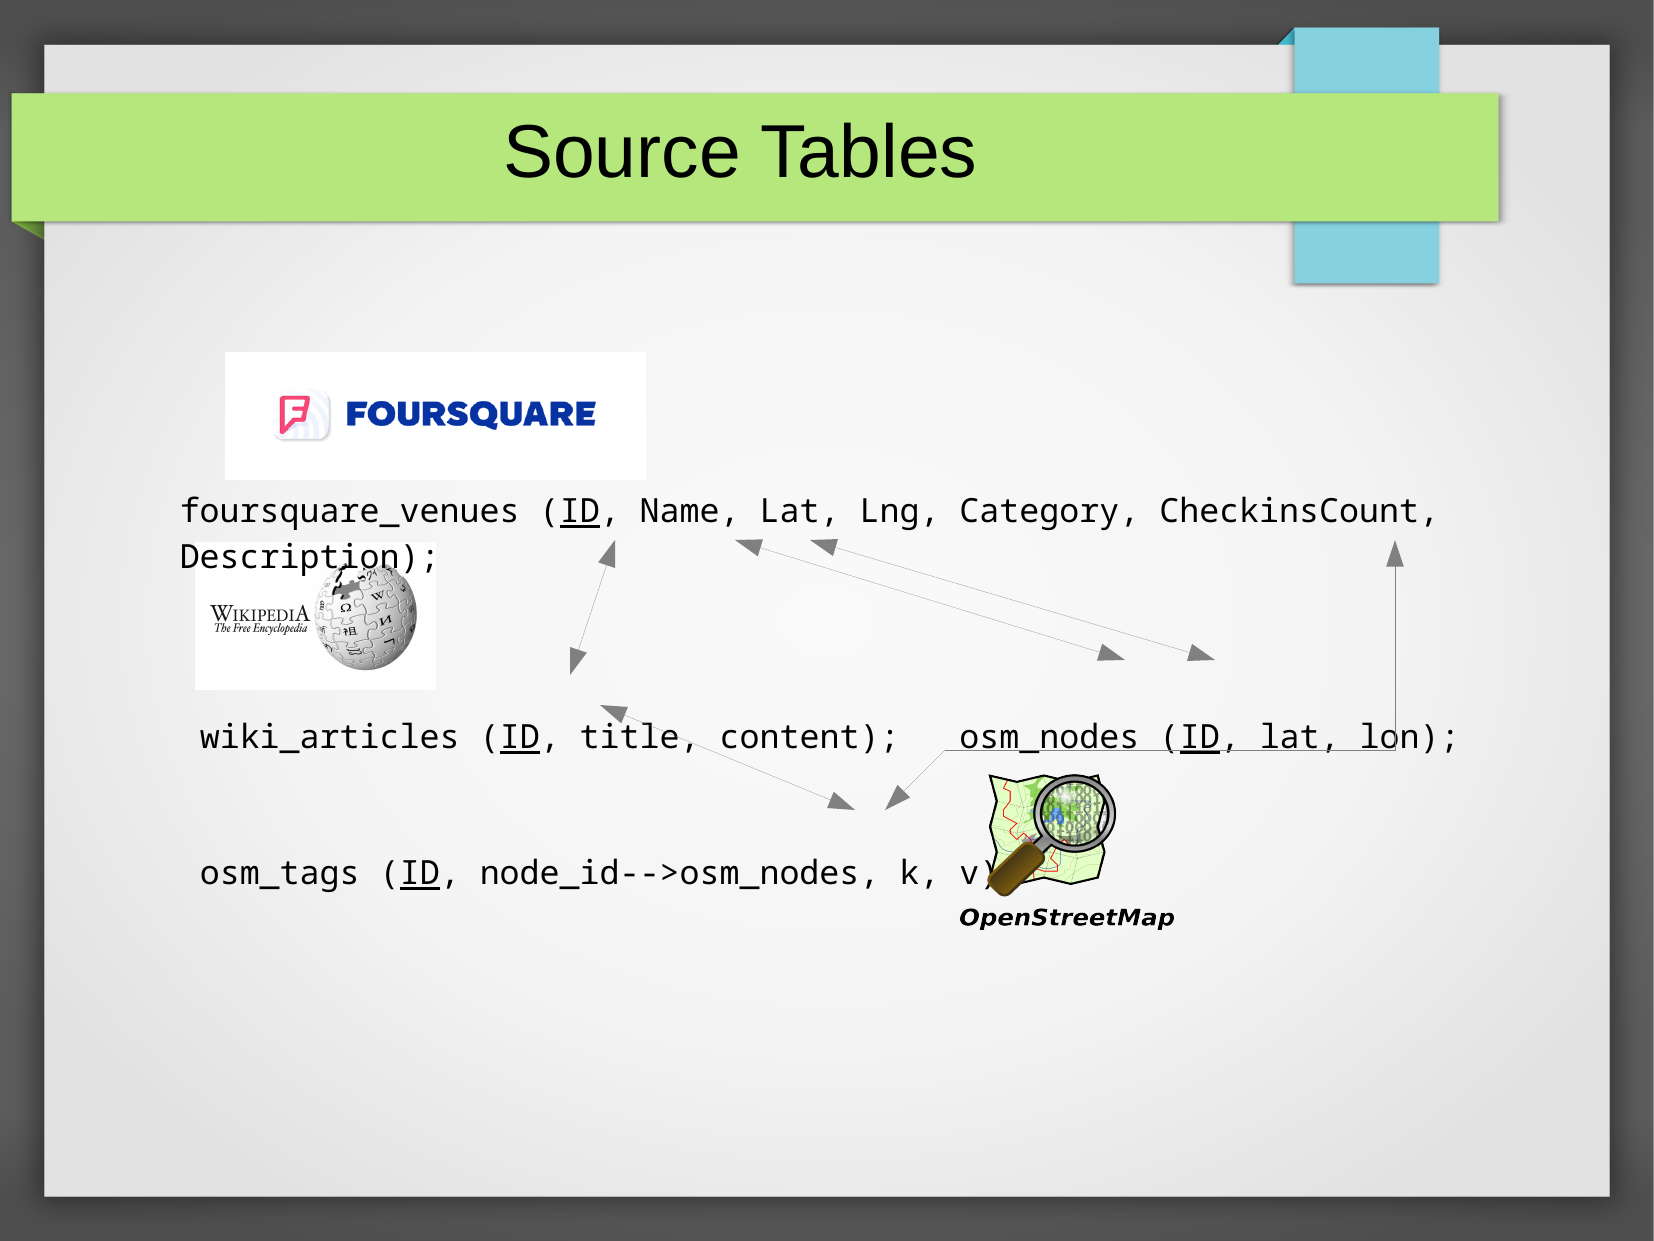

# Source Tables
foursquare_venues (ID, Name, Lat, Lng, Category, CheckinsCount, Description);
 wiki_articles (ID, title, content); osm_nodes (ID, lat, lon);
 osm_tags (ID, node_id-->osm_nodes, k, v);